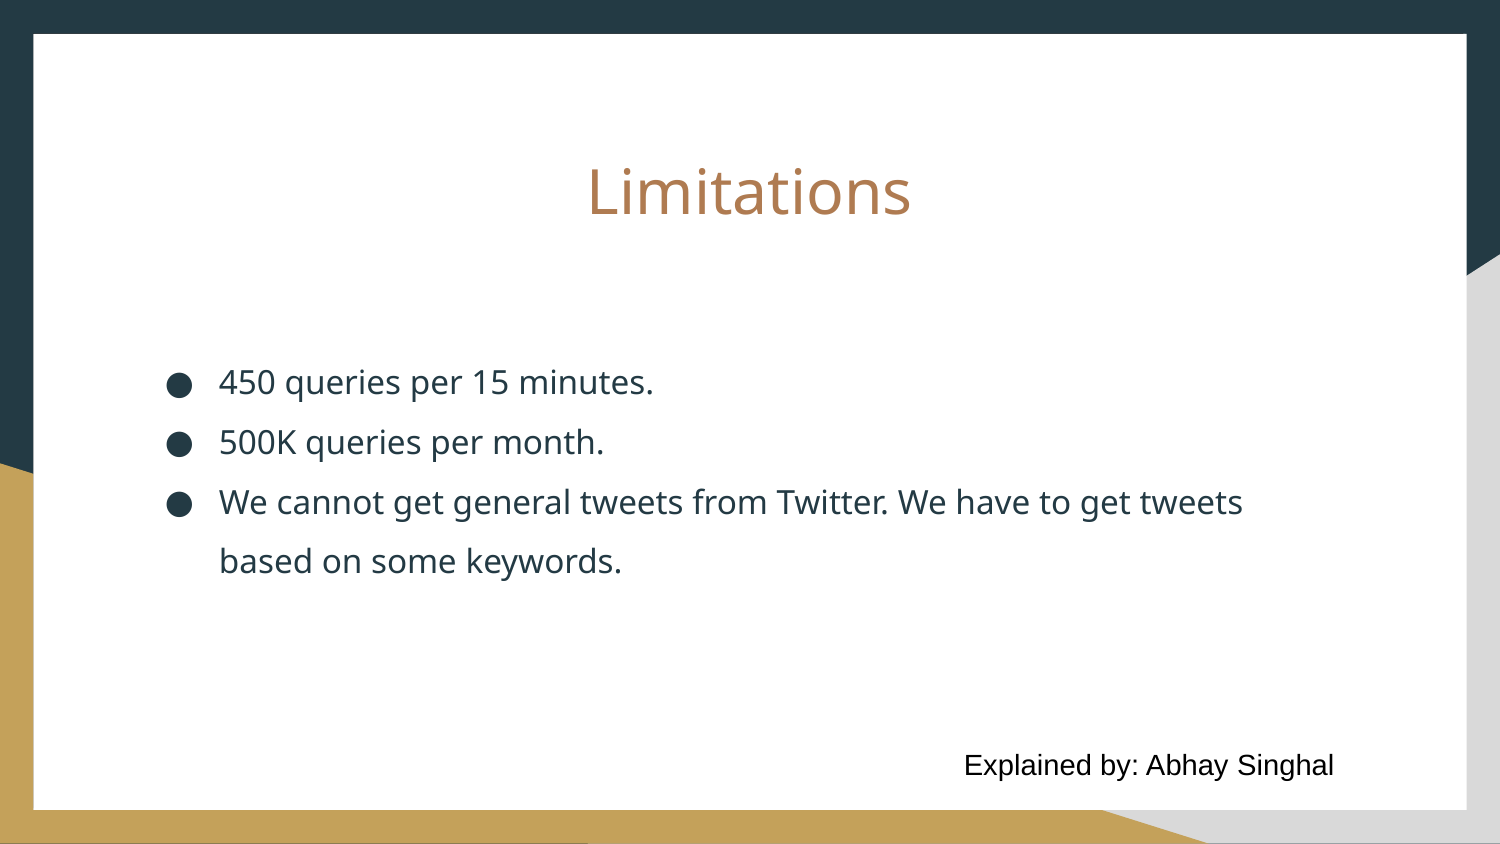

# Limitations
450 queries per 15 minutes.
500K queries per month.
We cannot get general tweets from Twitter. We have to get tweets based on some keywords.
Explained by: Abhay Singhal